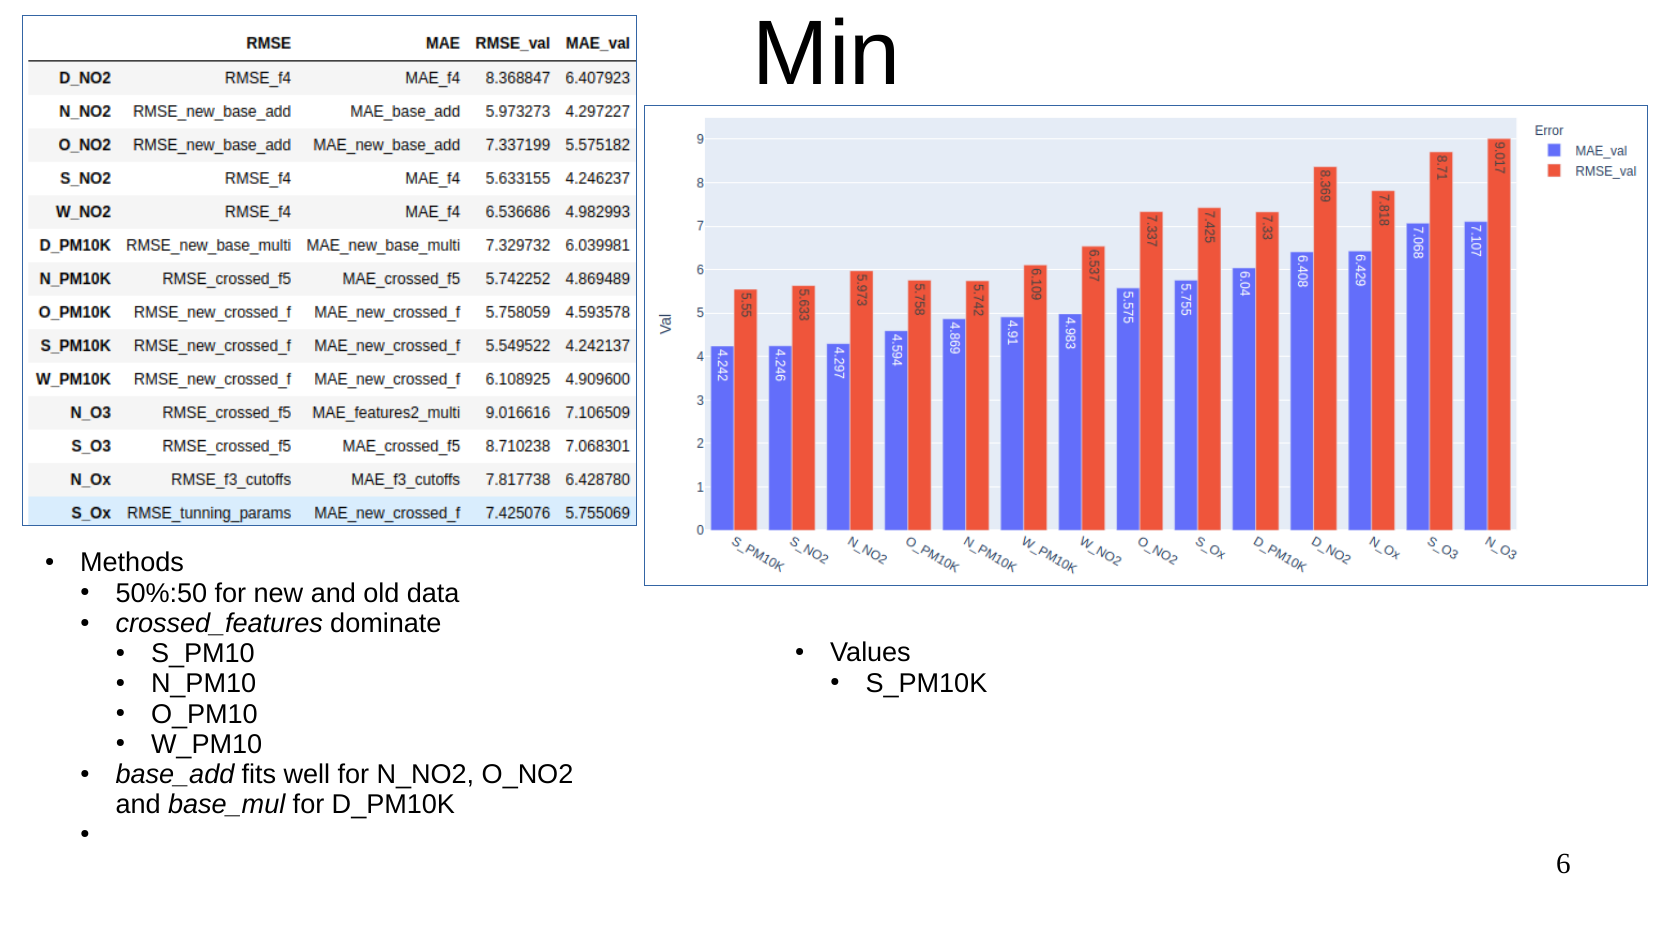

# Min
Methods
50%:50 for new and old data
crossed_features dominate
S_PM10
N_PM10
O_PM10
W_PM10
base_add fits well for N_NO2, O_NO2 and base_mul for D_PM10K
Values
S_PM10K
6